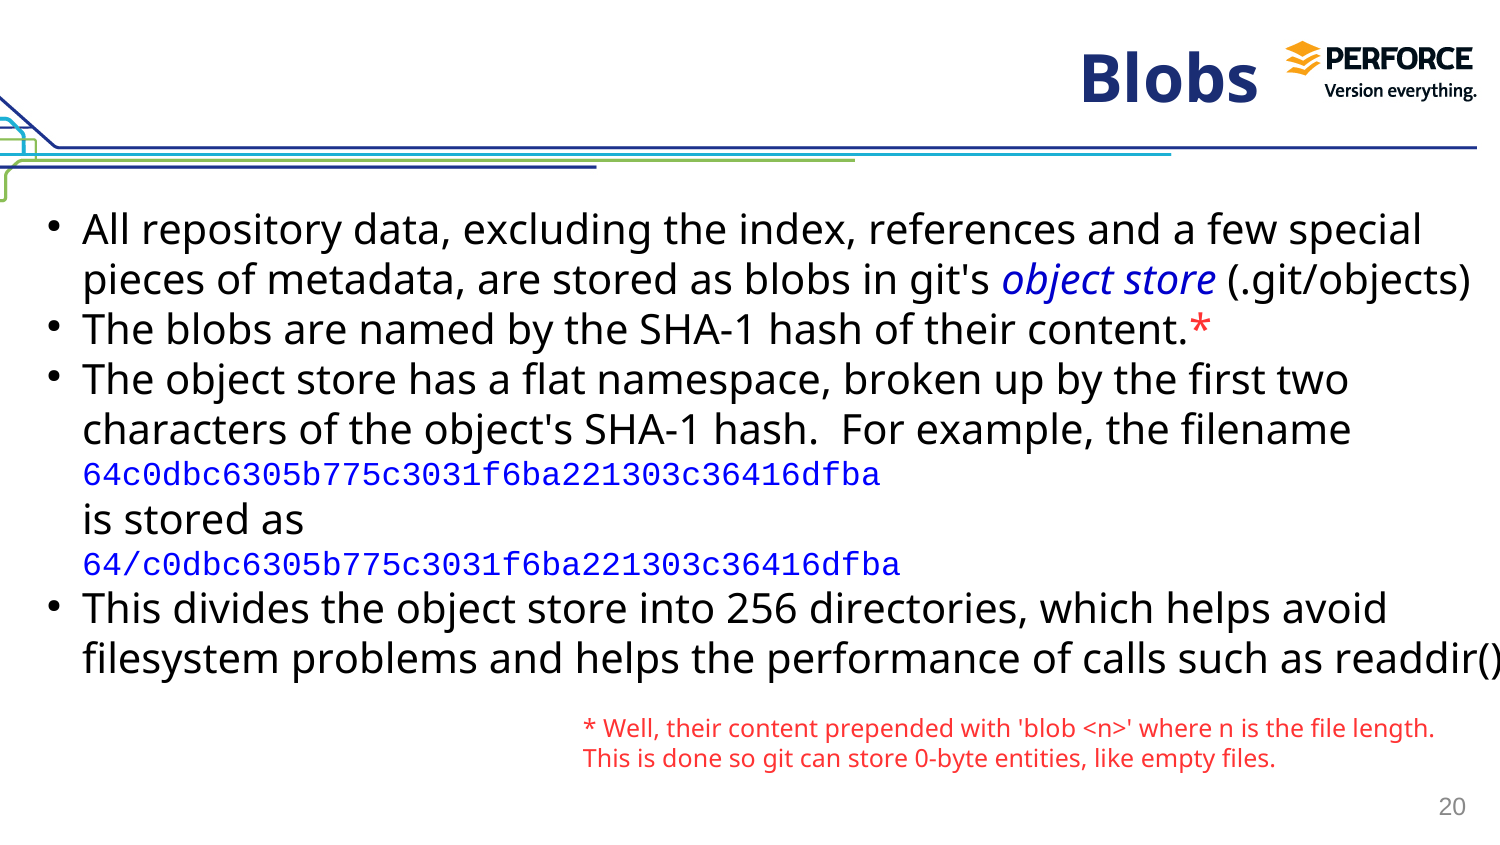

# Blobs
All repository data, excluding the index, references and a few special
pieces of metadata, are stored as blobs in git's object store (.git/objects)
The blobs are named by the SHA-1 hash of their content.*
The object store has a flat namespace, broken up by the first two
characters of the object's SHA-1 hash. For example, the filename
64c0dbc6305b775c3031f6ba221303c36416dfba
is stored as
64/c0dbc6305b775c3031f6ba221303c36416dfba
This divides the object store into 256 directories, which helps avoid
filesystem problems and helps the performance of calls such as readdir().
* Well, their content prepended with 'blob <n>' where n is the file length.
This is done so git can store 0-byte entities, like empty files.